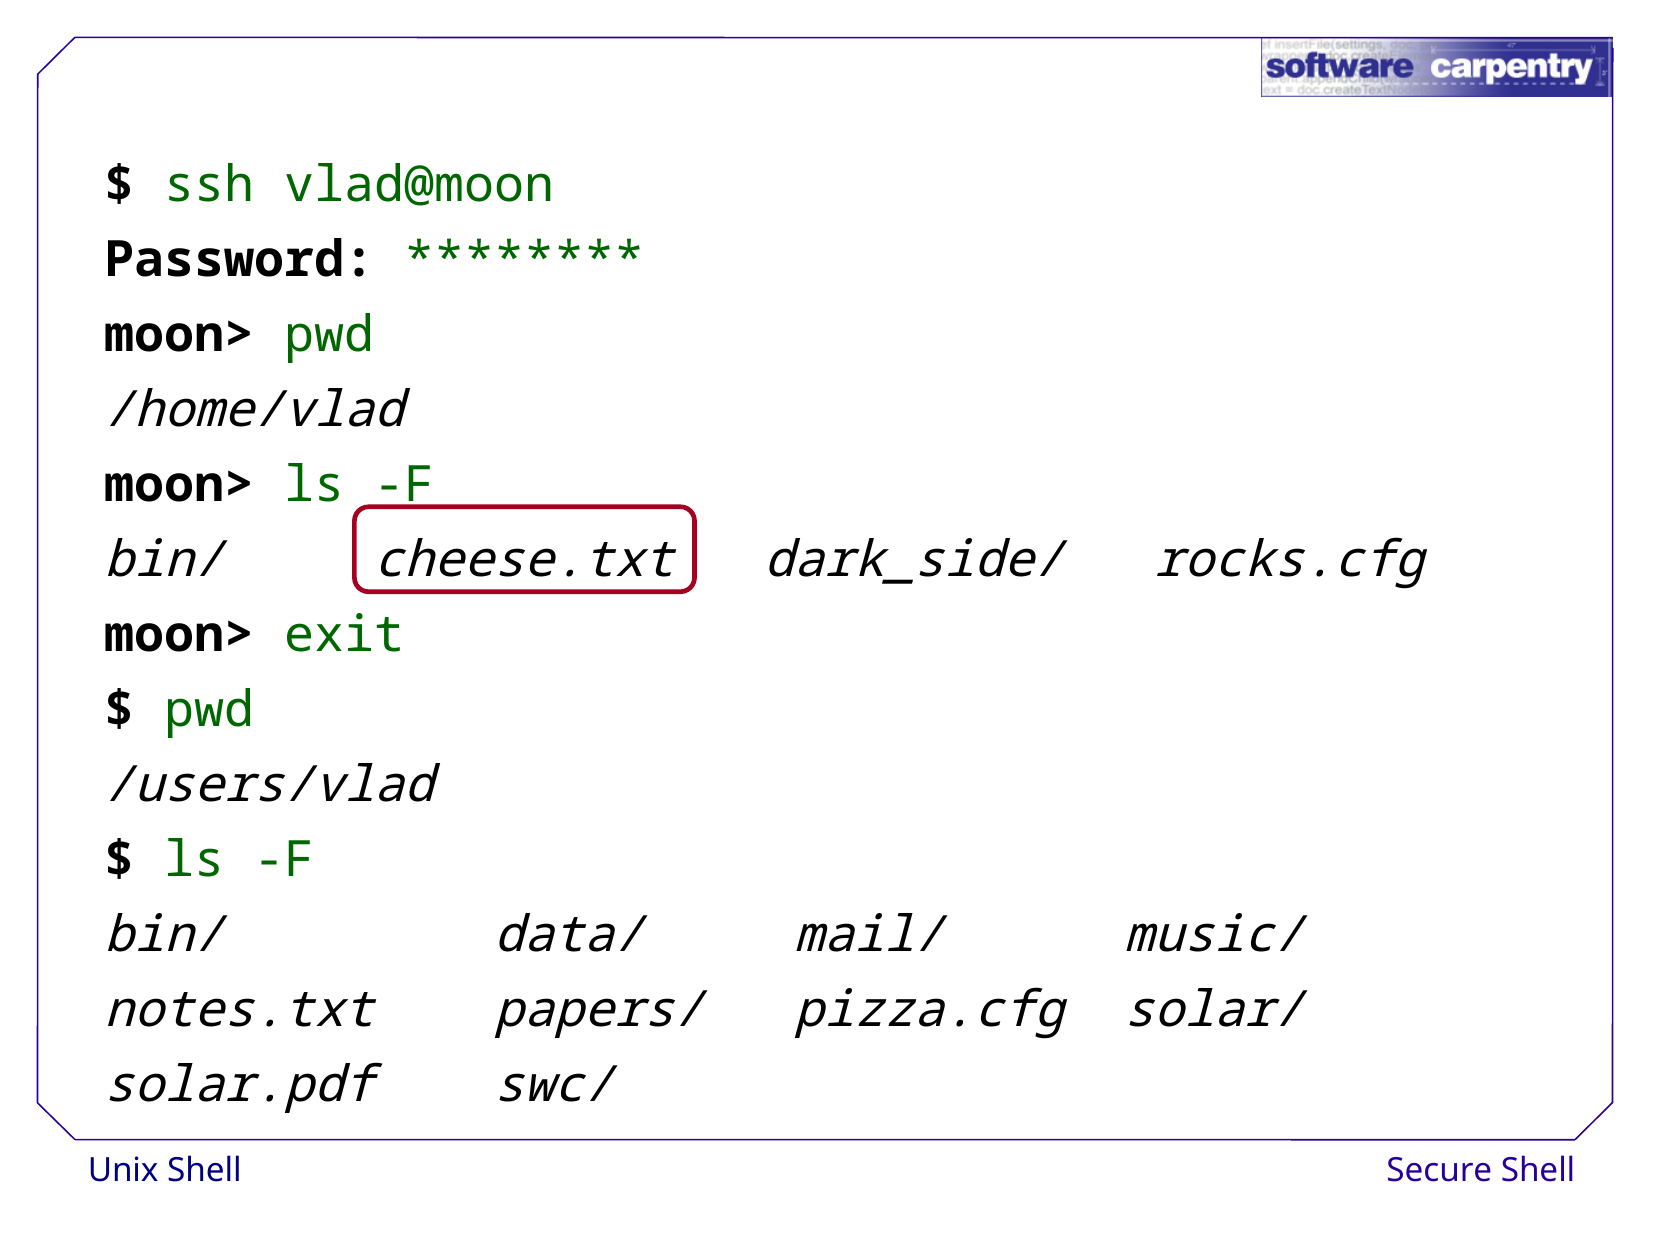

$ ssh vlad@moon
Password: ********
moon> pwd
/home/vlad
moon> ls -F
bin/ cheese.txt dark_side/ rocks.cfg
moon> exit
$ pwd
/users/vlad
$ ls -F
bin/ data/ mail/ music/
notes.txt papers/ pizza.cfg solar/
solar.pdf swc/